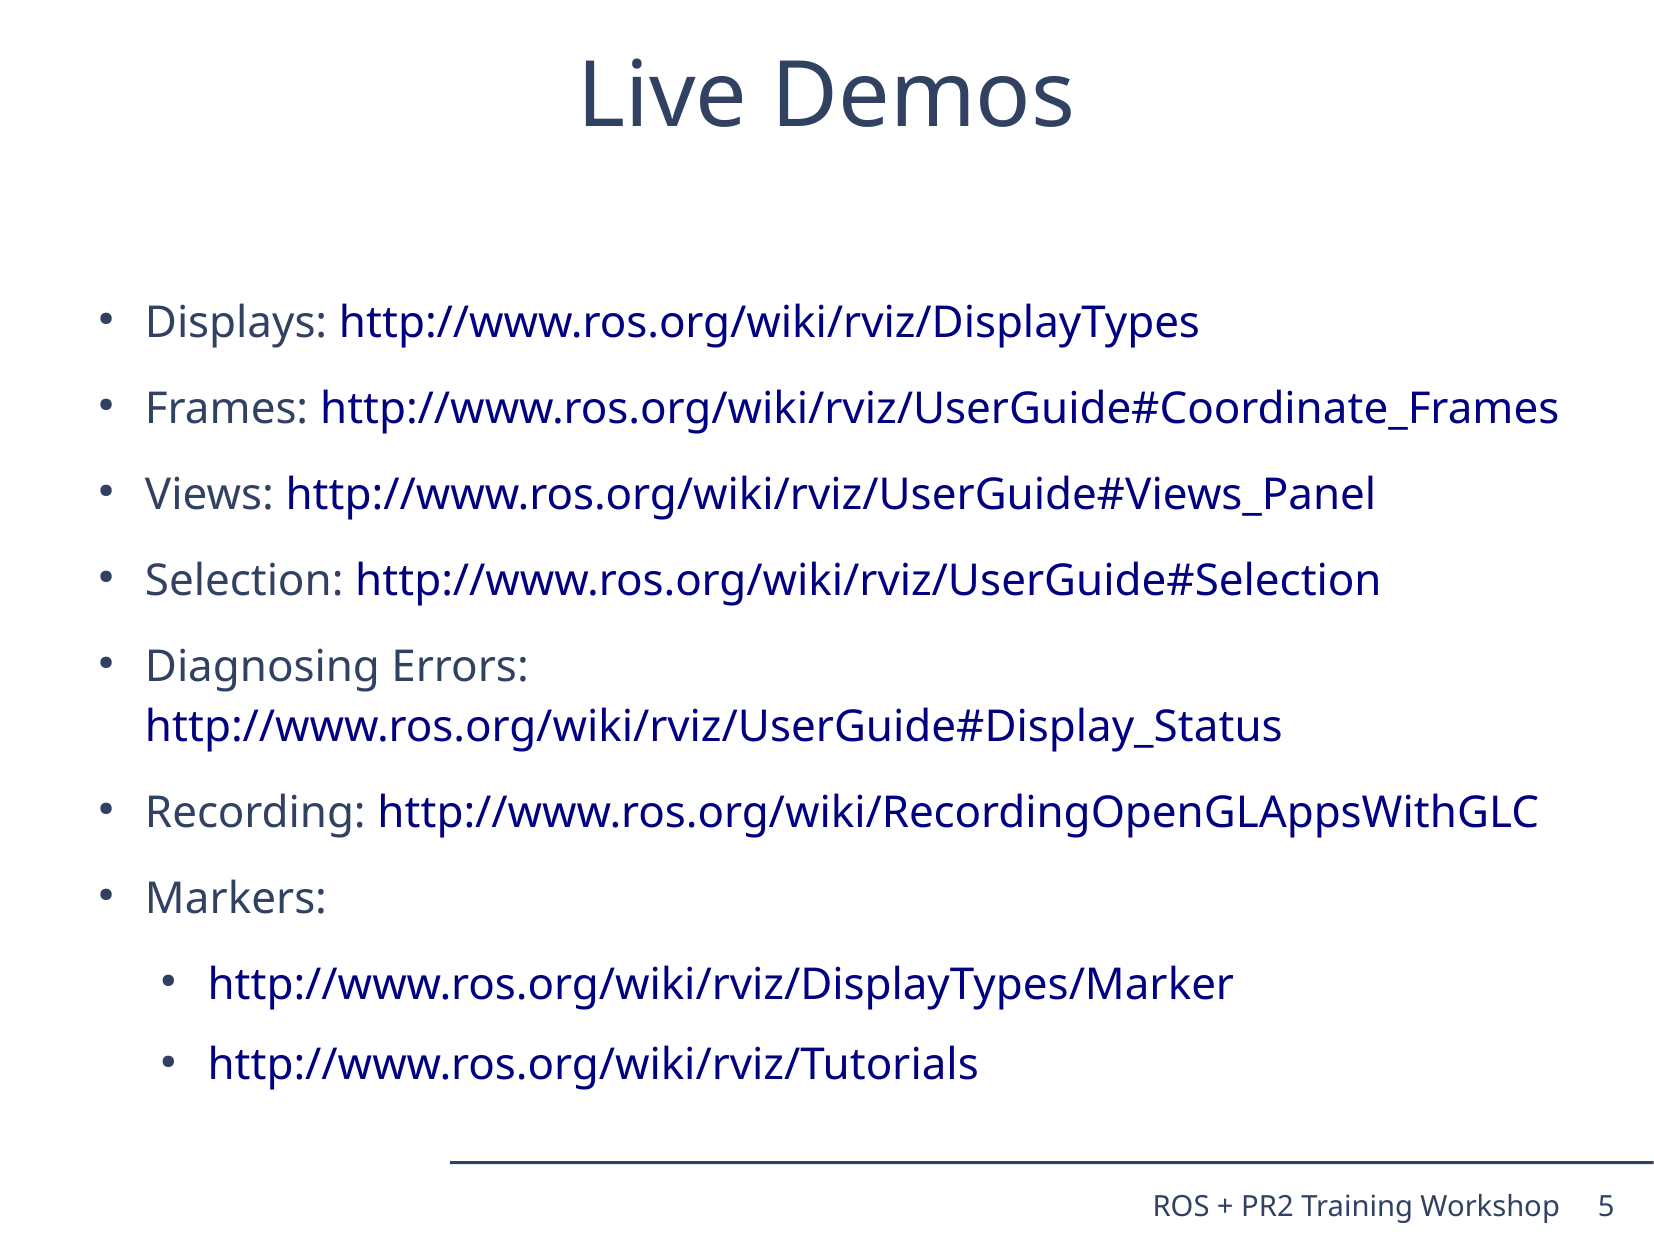

# Live Demos
Displays: http://www.ros.org/wiki/rviz/DisplayTypes
Frames: http://www.ros.org/wiki/rviz/UserGuide#Coordinate_Frames
Views: http://www.ros.org/wiki/rviz/UserGuide#Views_Panel
Selection: http://www.ros.org/wiki/rviz/UserGuide#Selection
Diagnosing Errors: http://www.ros.org/wiki/rviz/UserGuide#Display_Status
Recording: http://www.ros.org/wiki/RecordingOpenGLAppsWithGLC
Markers:
http://www.ros.org/wiki/rviz/DisplayTypes/Marker
http://www.ros.org/wiki/rviz/Tutorials